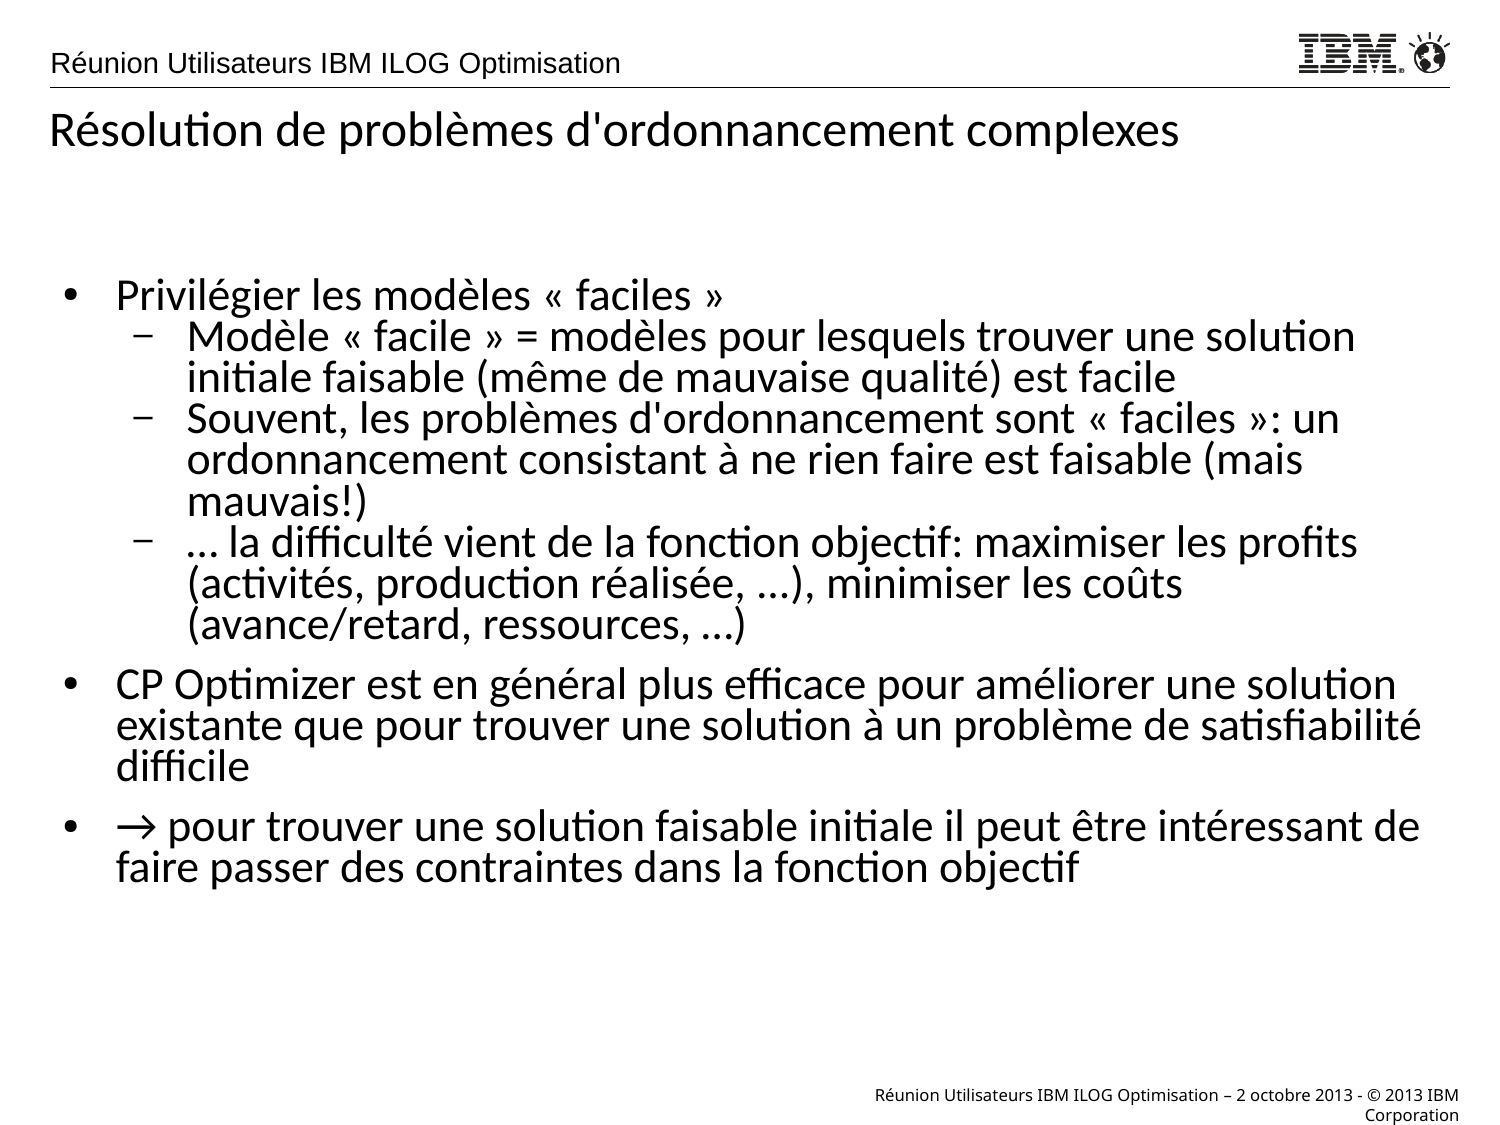

# Résolution de problèmes d'ordonnancement complexes
Privilégier les modèles « faciles »
Modèle « facile » = modèles pour lesquels trouver une solution initiale faisable (même de mauvaise qualité) est facile
Souvent, les problèmes d'ordonnancement sont « faciles »: un ordonnancement consistant à ne rien faire est faisable (mais mauvais!)
… la difficulté vient de la fonction objectif: maximiser les profits (activités, production réalisée, ...), minimiser les coûts (avance/retard, ressources, …)
CP Optimizer est en général plus efficace pour améliorer une solution existante que pour trouver une solution à un problème de satisfiabilité difficile
→ pour trouver une solution faisable initiale il peut être intéressant de faire passer des contraintes dans la fonction objectif